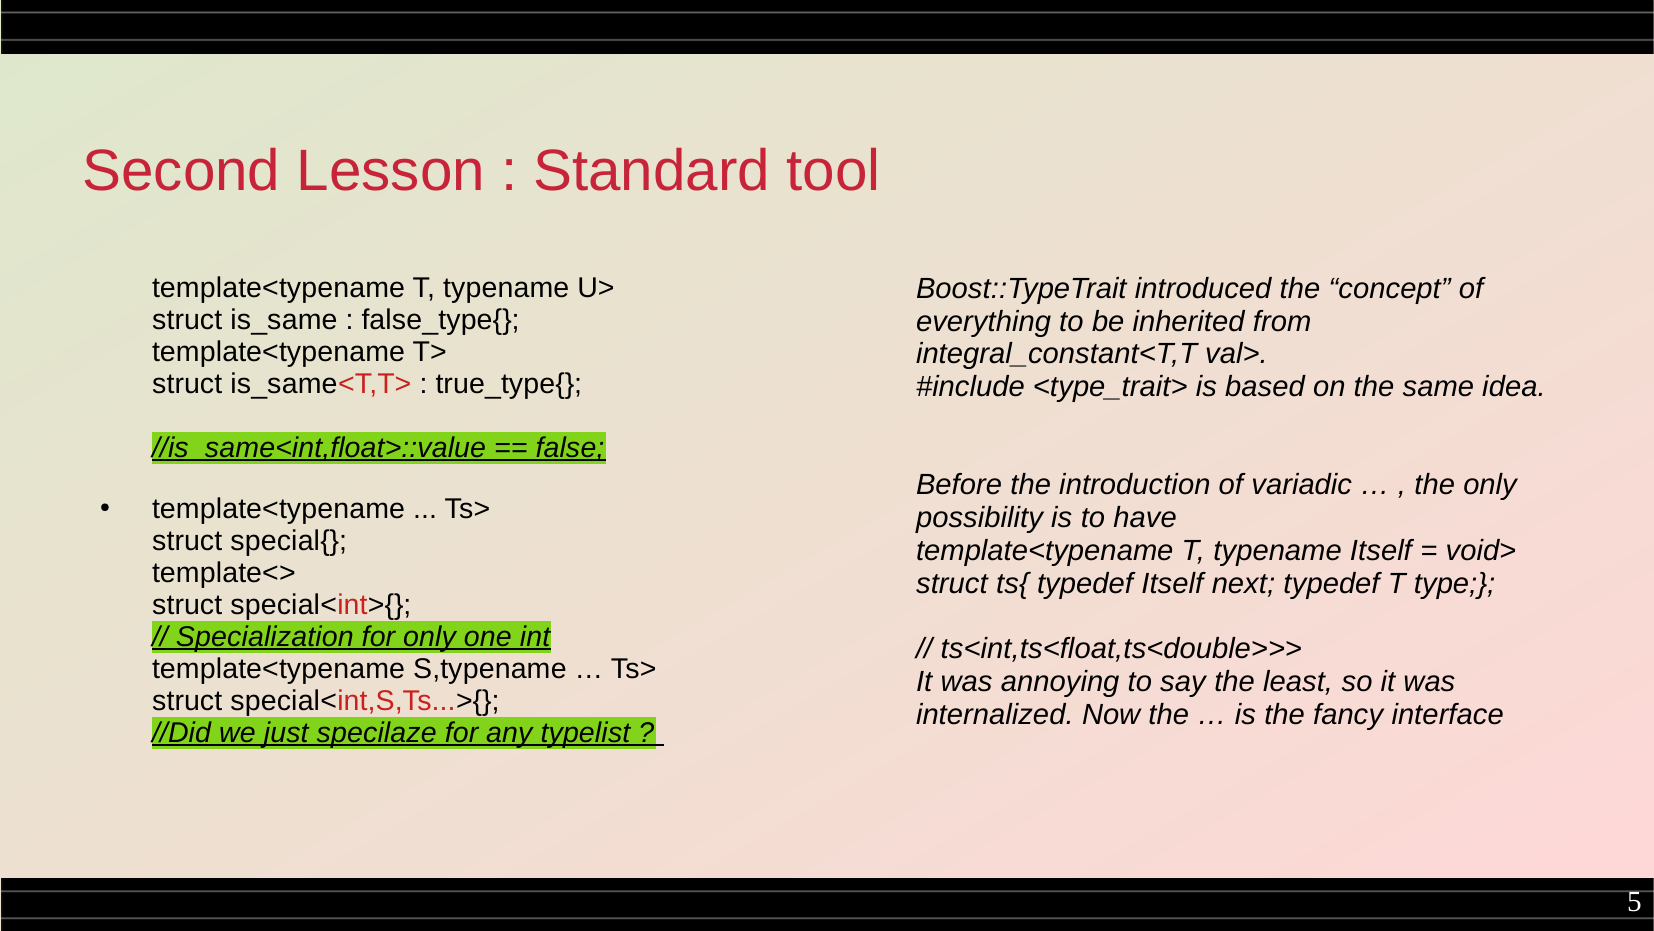

# Second Lesson : Standard tool
template<typename T, typename U>
struct is_same : false_type{};
template<typename T>
struct is_same<T,T> : true_type{};
//is_same<int,float>::value == false;
template<typename ... Ts>
struct special{};
template<>
struct special<int>{};
// Specialization for only one int
template<typename S,typename … Ts>
struct special<int,S,Ts...>{};
//Did we just specilaze for any typelist ?
Boost::TypeTrait introduced the “concept” of everything to be inherited from integral_constant<T,T val>.
#include <type_trait> is based on the same idea.
Before the introduction of variadic … , the only possibility is to have
template<typename T, typename Itself = void>
struct ts{ typedef Itself next; typedef T type;};
// ts<int,ts<float,ts<double>>>
It was annoying to say the least, so it was
internalized. Now the … is the fancy interface